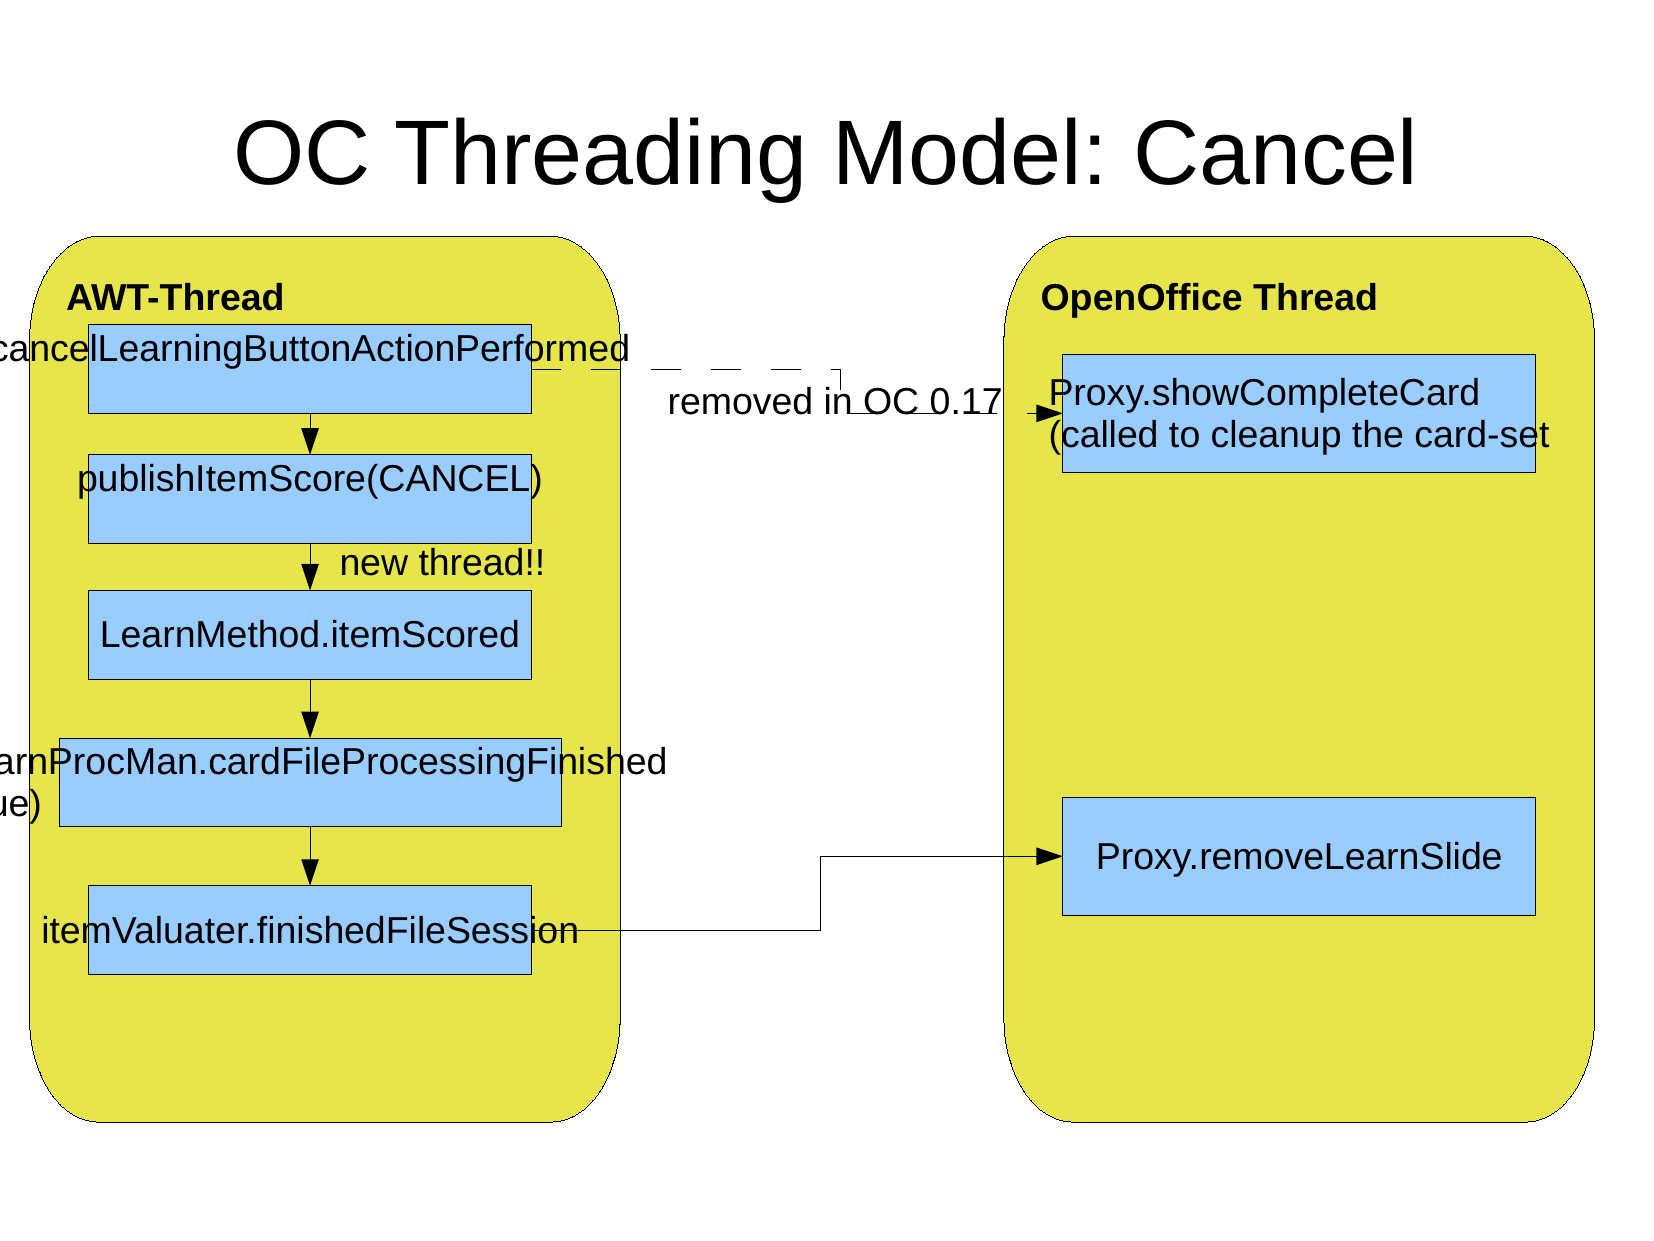

# OC Threading Model: Cancel
AWT-Thread
OpenOffice Thread
cancelLearningButtonActionPerformed
Proxy.showCompleteCard
(called to cleanup the card-set
removed in OC 0.17
publishItemScore(CANCEL)
new thread!!
LearnMethod.itemScored
LearnProcMan.cardFileProcessingFinished
(true)
Proxy.removeLearnSlide
itemValuater.finishedFileSession